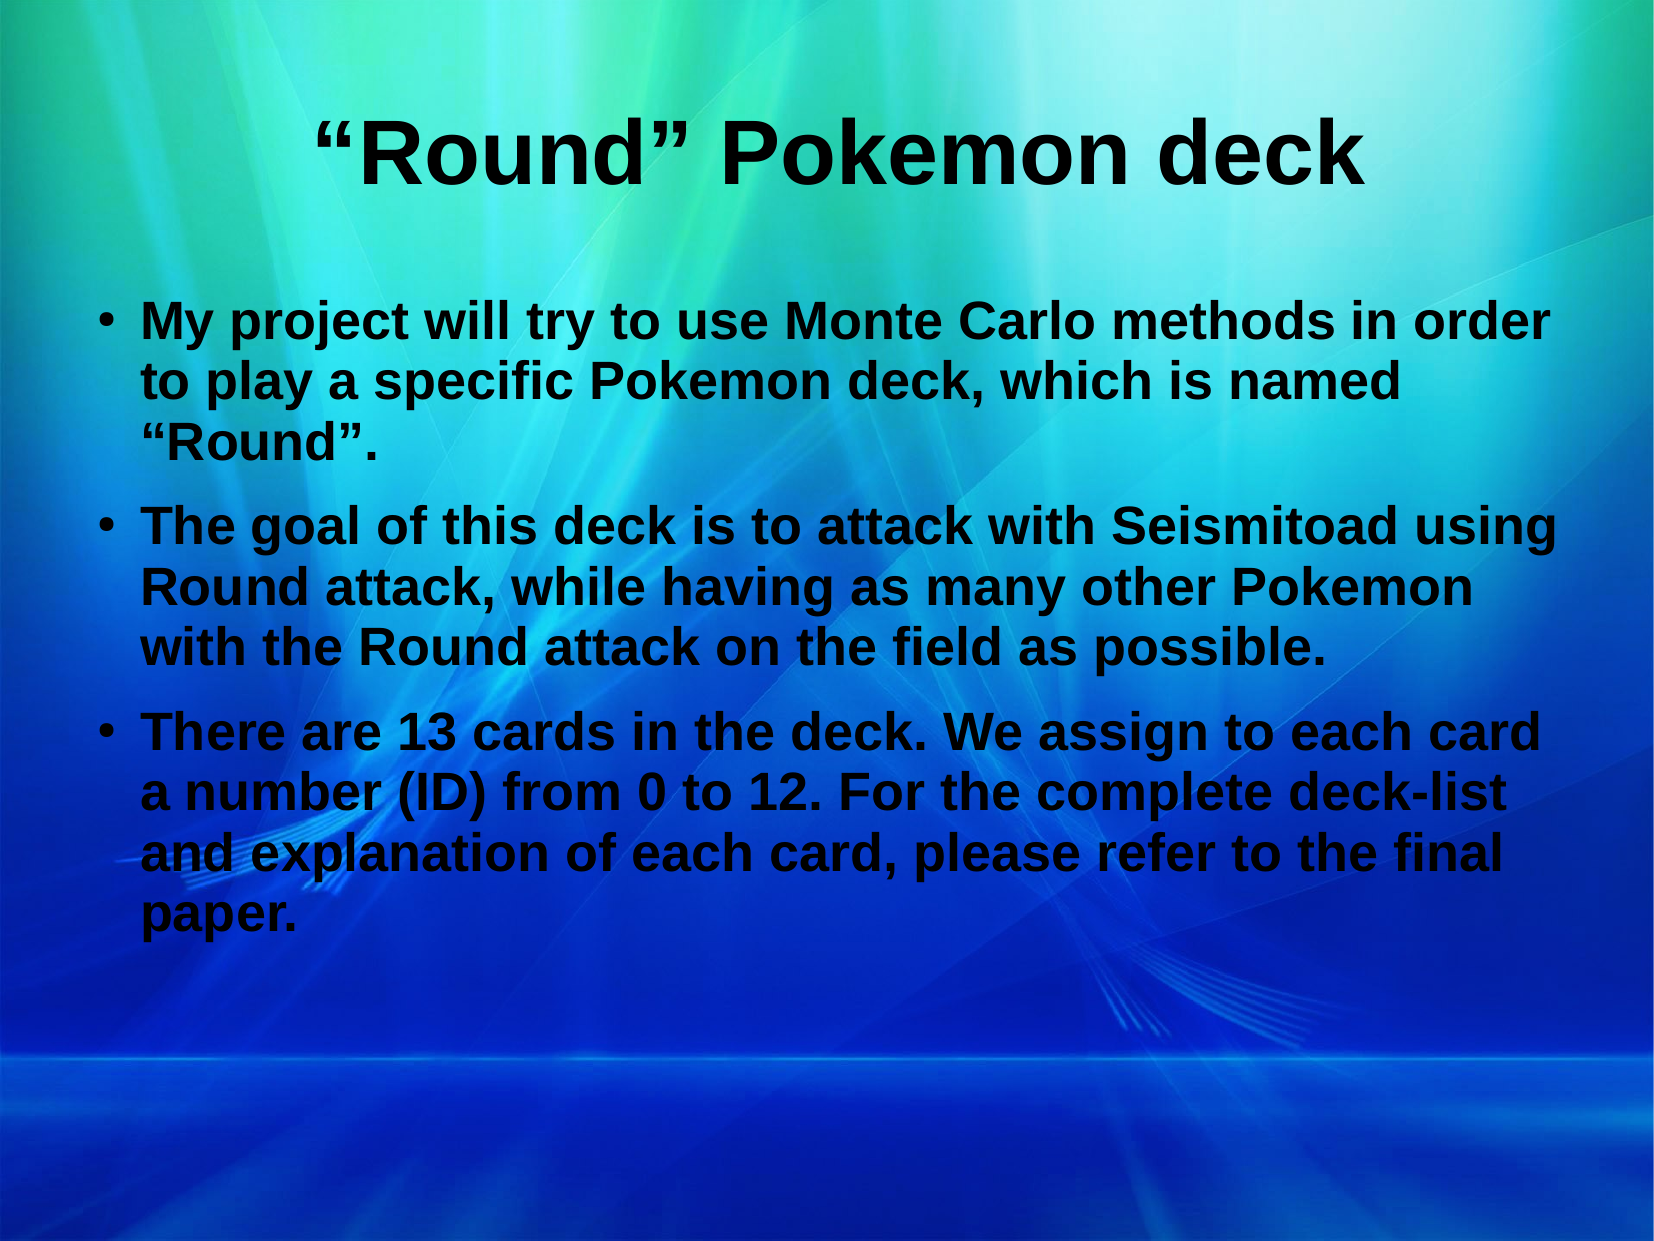

# “Round” Pokemon deck
My project will try to use Monte Carlo methods in order to play a specific Pokemon deck, which is named “Round”.
The goal of this deck is to attack with Seismitoad using Round attack, while having as many other Pokemon with the Round attack on the field as possible.
There are 13 cards in the deck. We assign to each card a number (ID) from 0 to 12. For the complete deck-list and explanation of each card, please refer to the final paper.